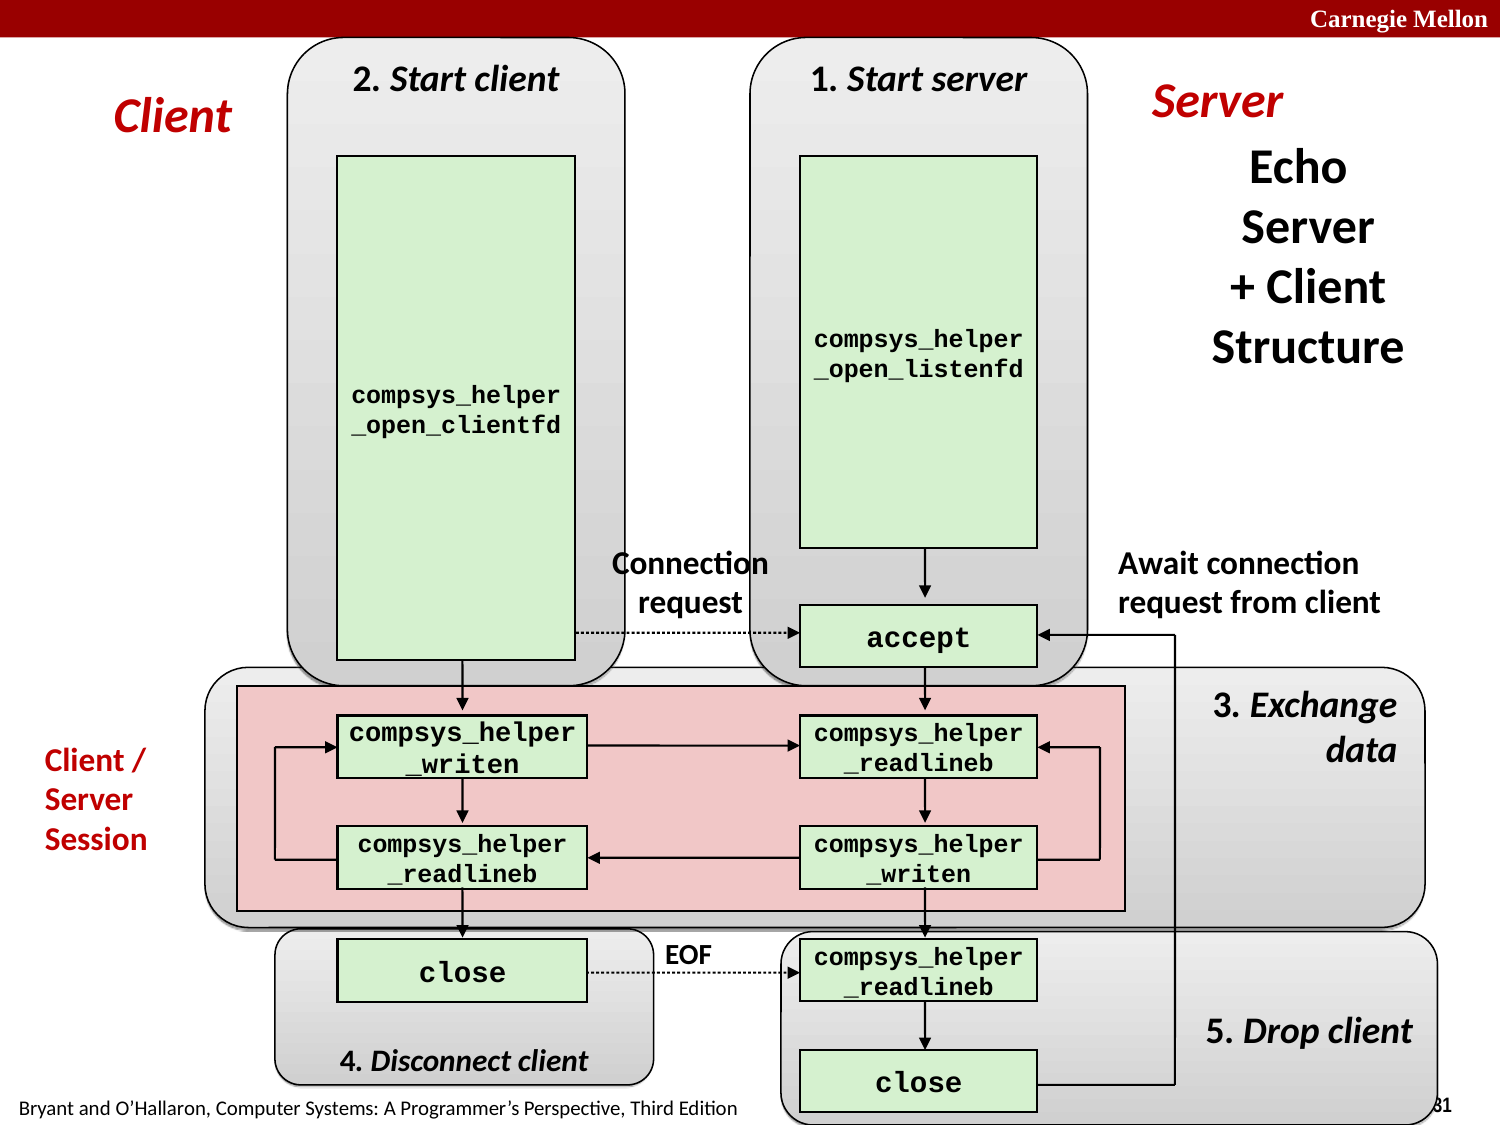

2. Start client
1. Start server
Server
Client
# Echo Server + Client Structure
compsys_helper
_open_clientfd
compsys_helper
_open_listenfd
Connection
request
Await connection
request from client
accept
EOF
compsys_helper
_readlineb
close
close
compsys_helper
_writen
compsys_helper
_readlineb
compsys_helper
_readlineb
compsys_helper
_writen
3. Exchange
data
Client / Server
Session
4. Disconnect client
5. Drop client